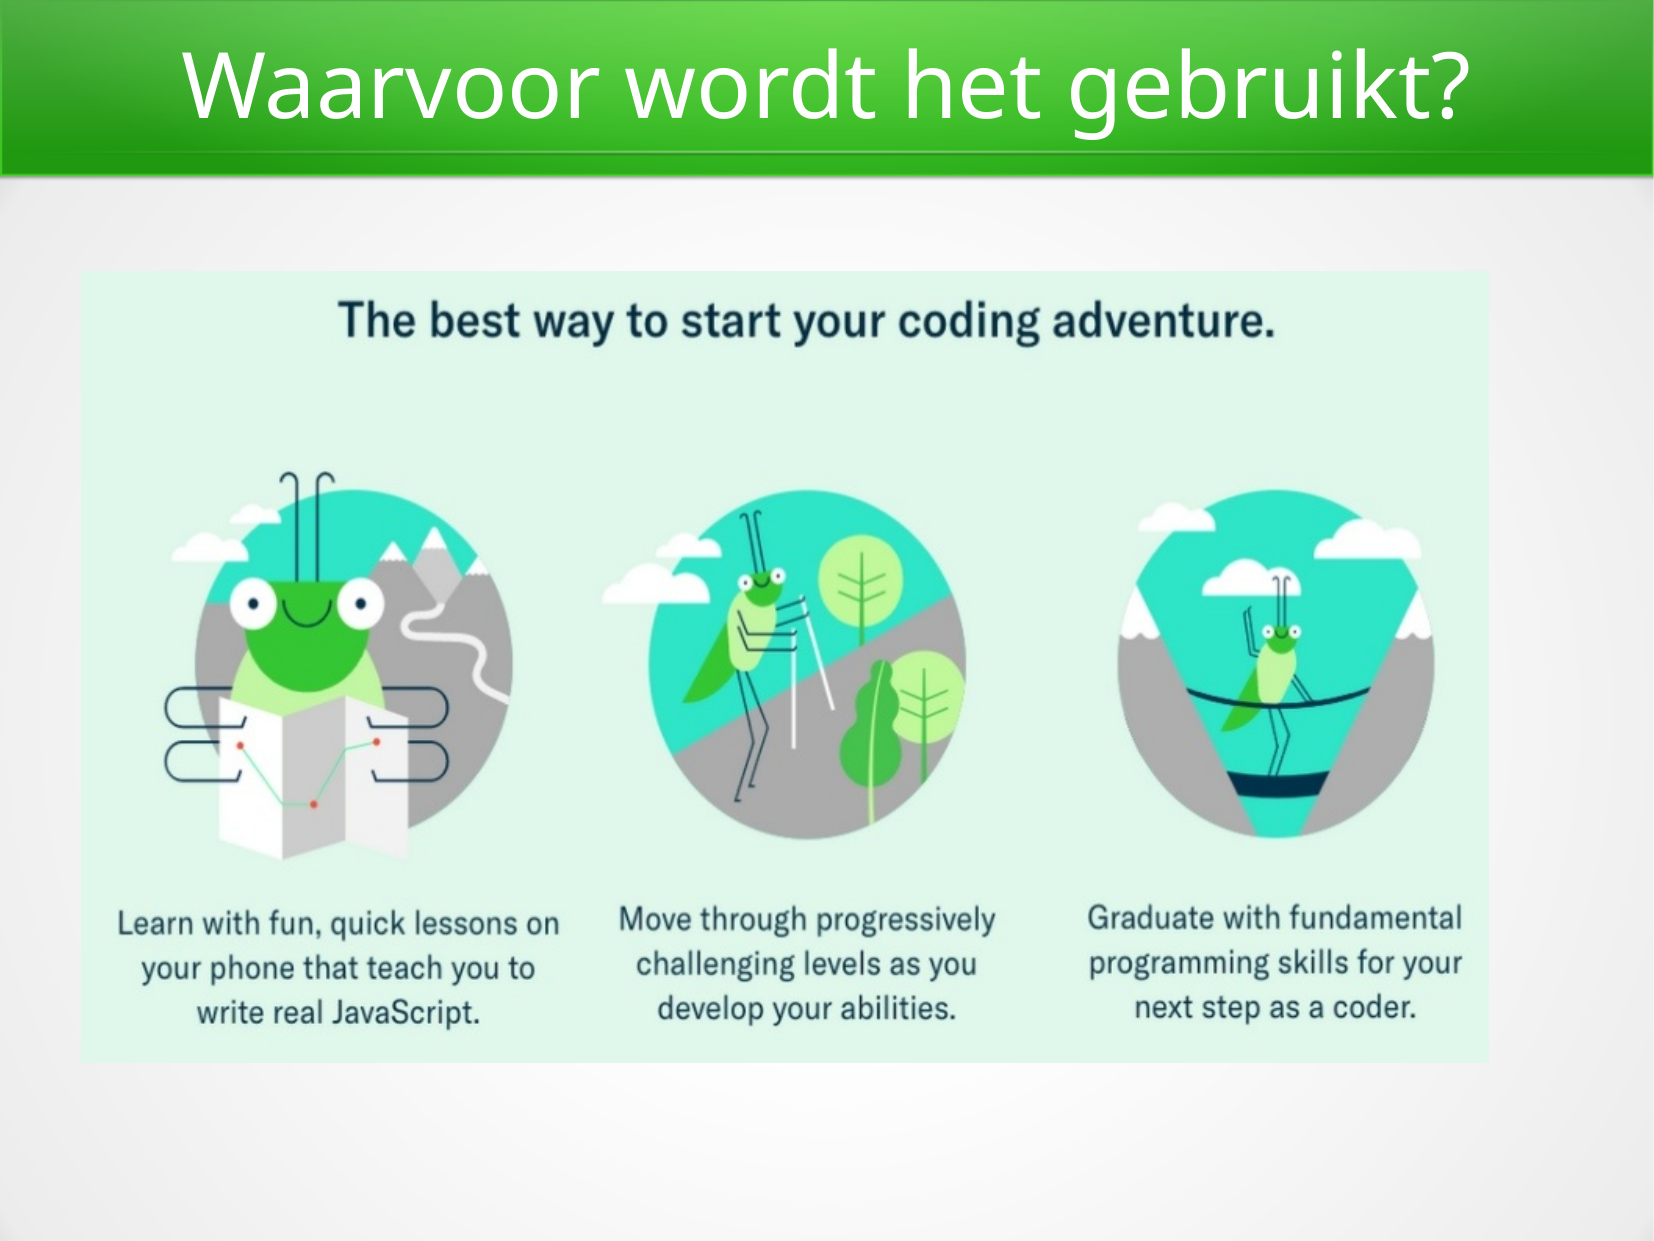

# Waarvoor wordt het gebruikt?
Leren coderen
JavaScript
Beginners
Korte puzzels